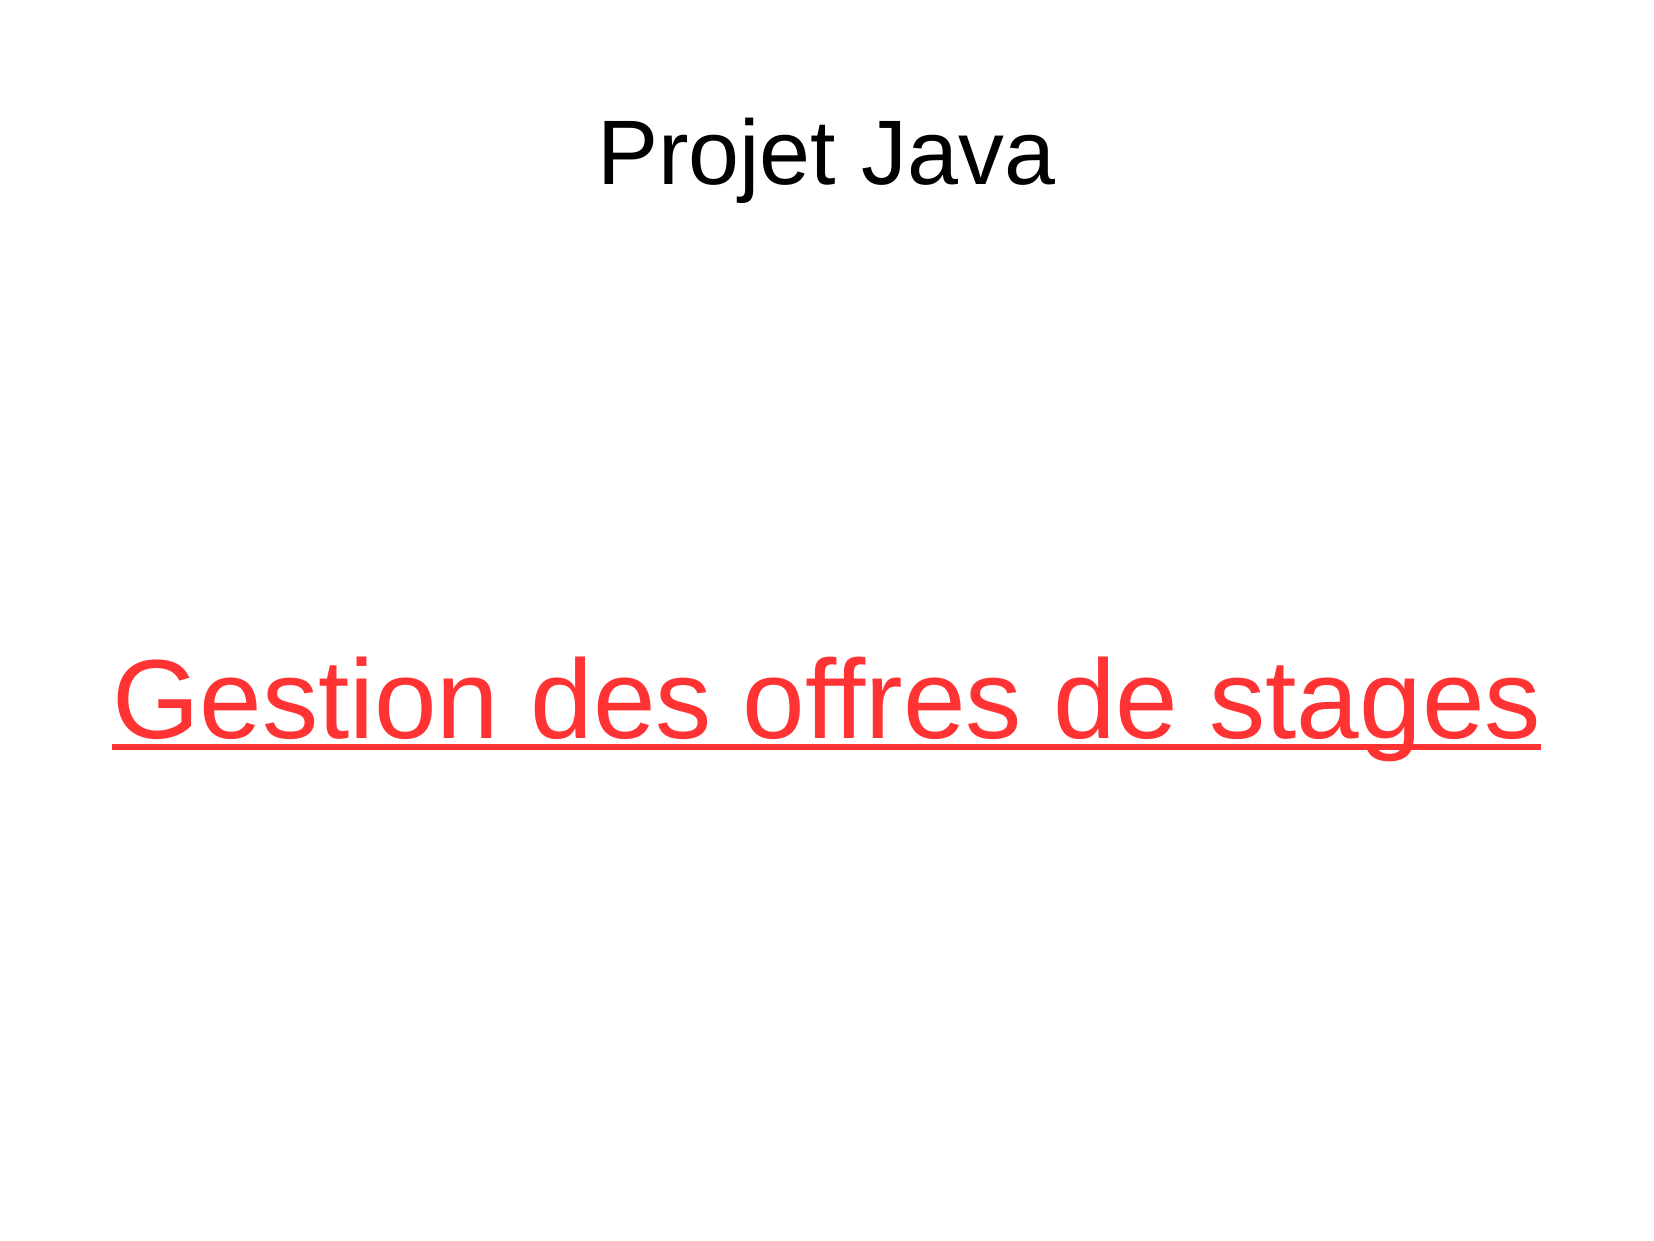

# Projet Java
Gestion des offres de stages